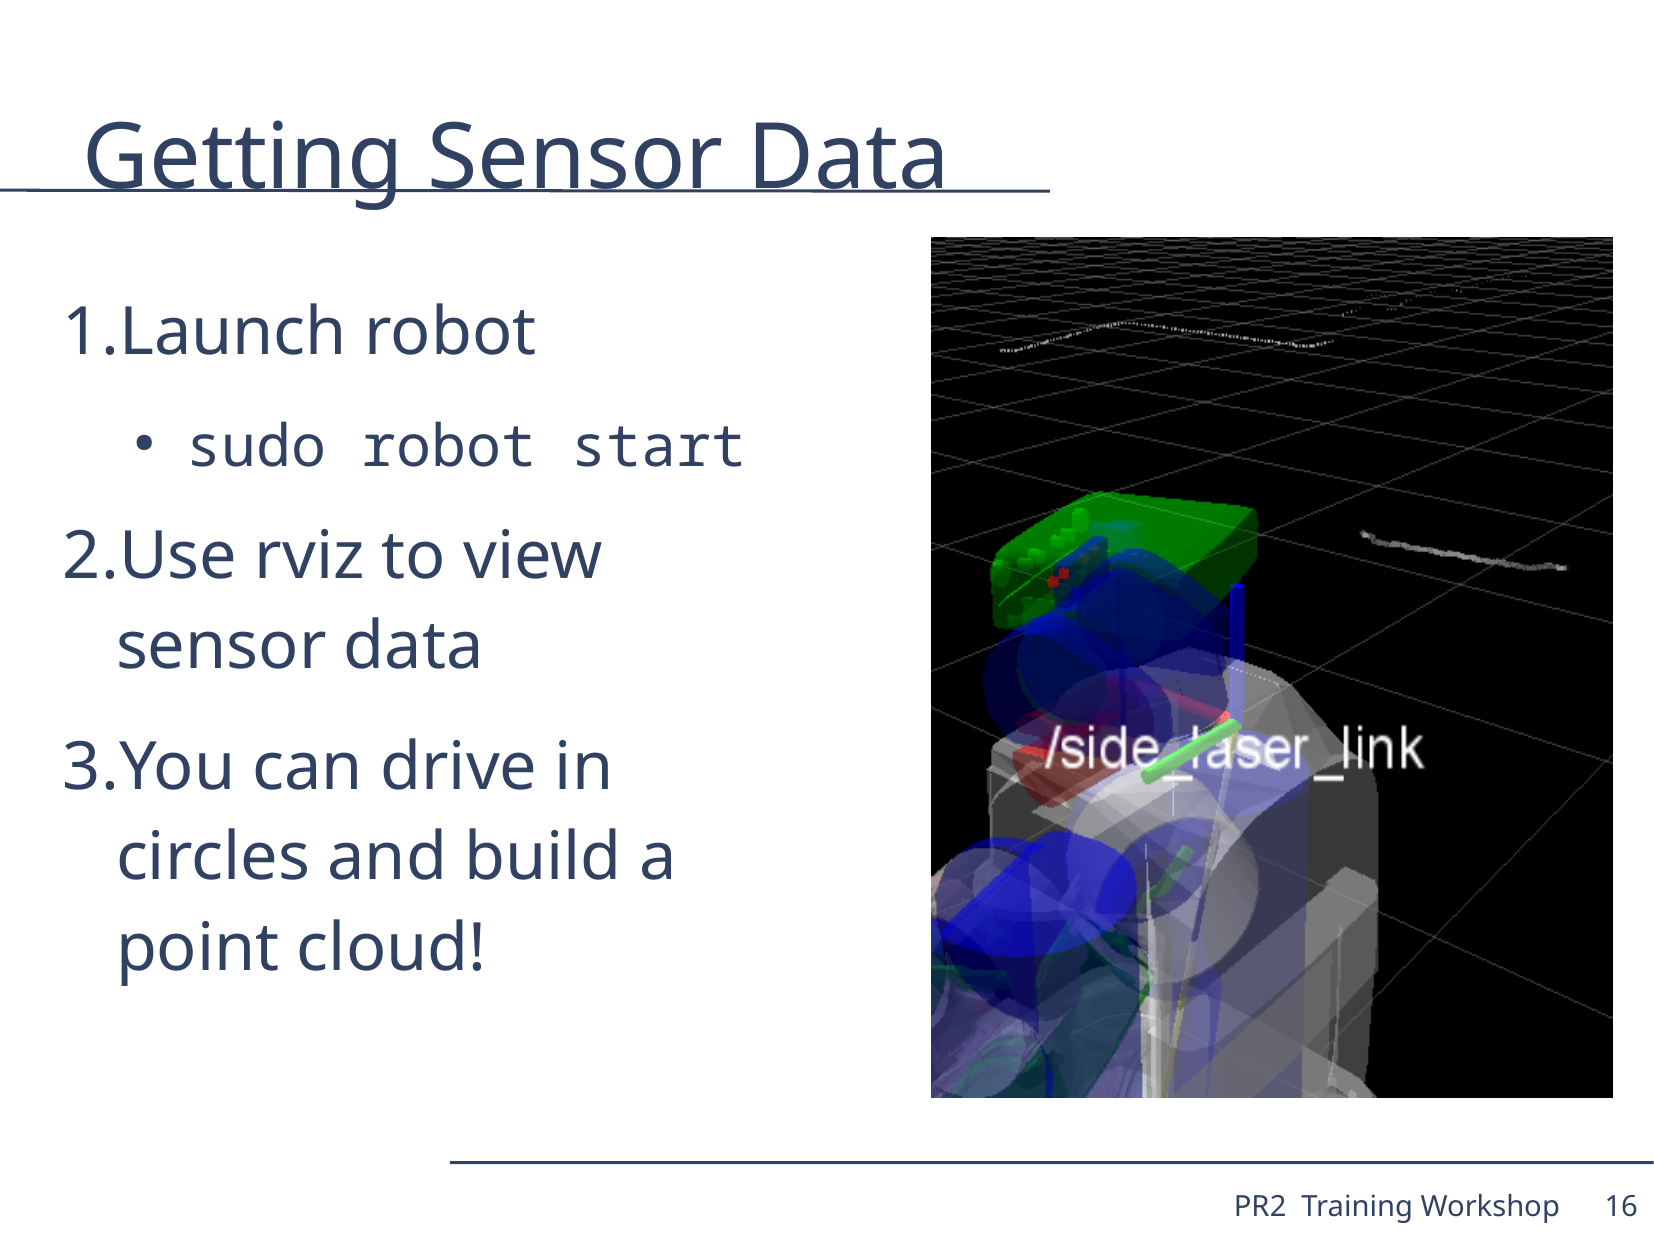

# Getting Sensor Data
Launch robot
sudo robot start
Use rviz to view sensor data
You can drive in circles and build a point cloud!